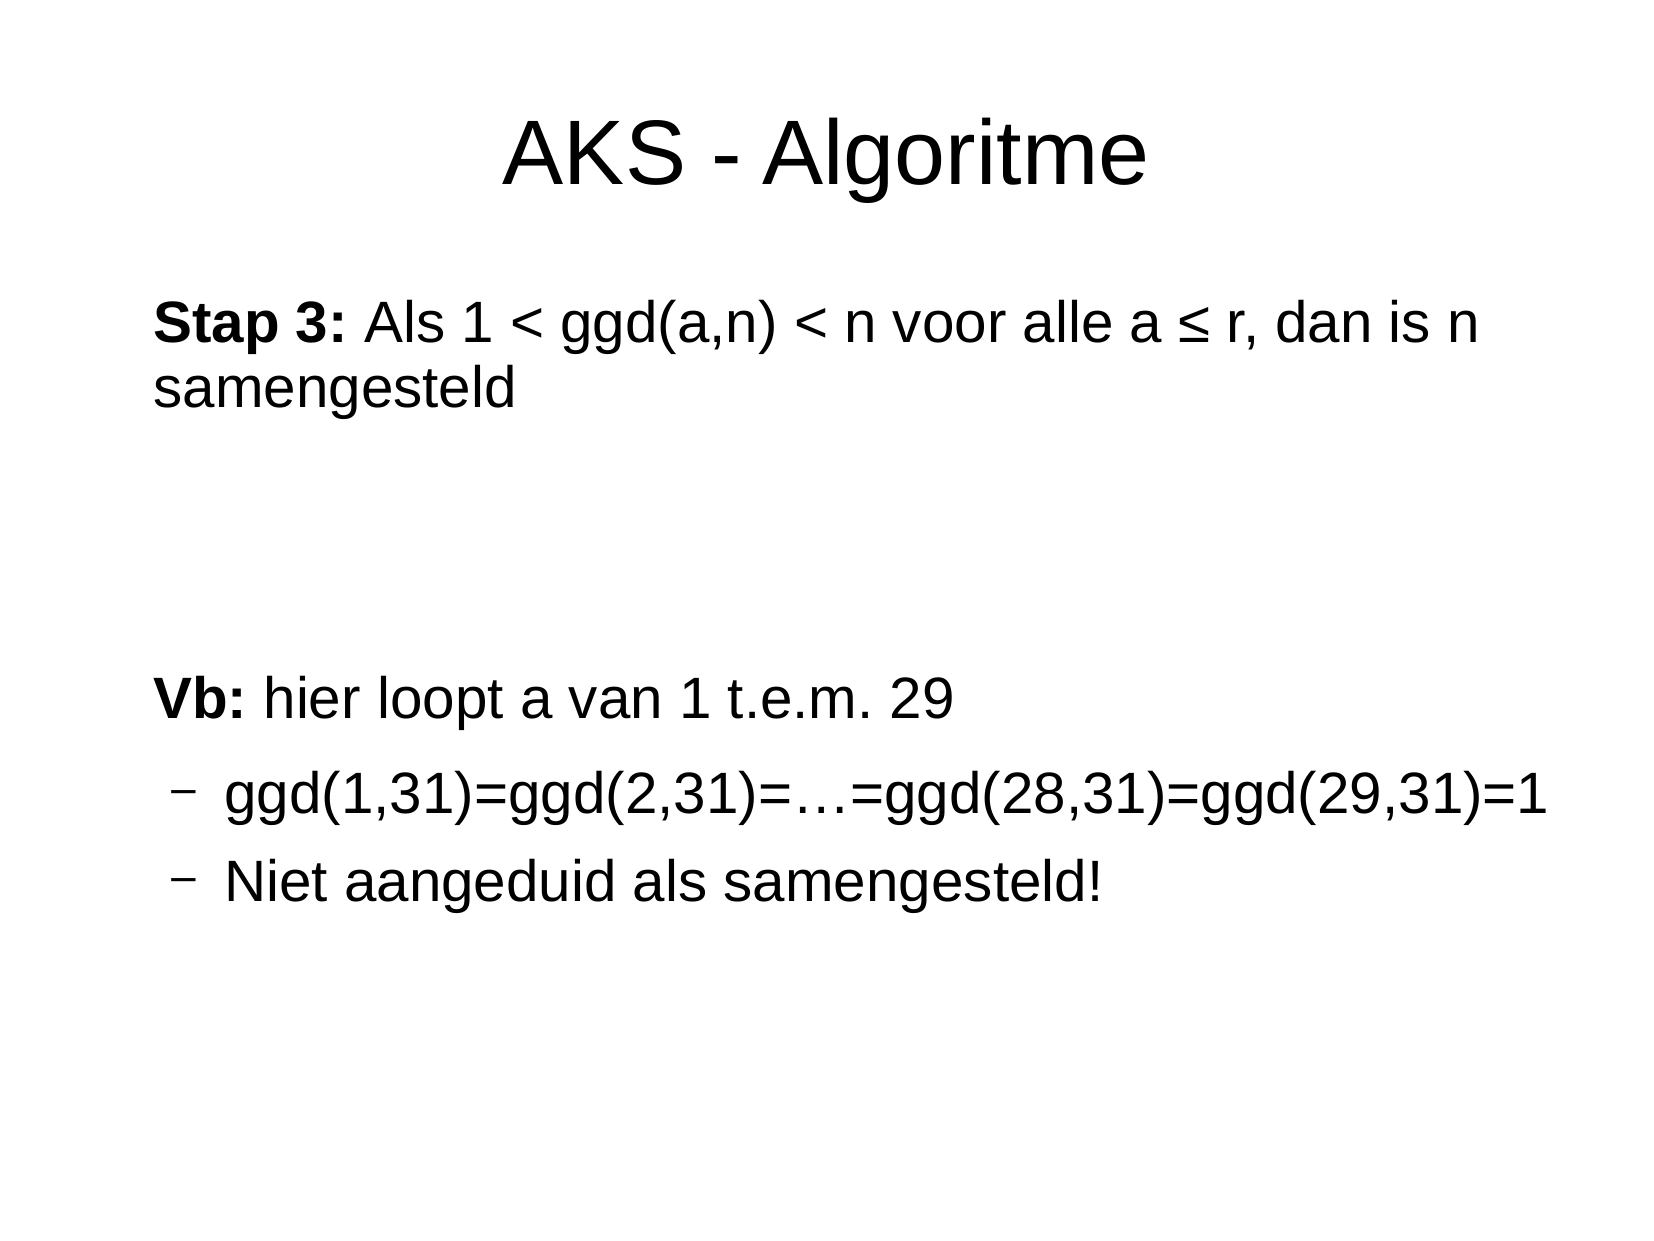

# AKS - Algoritme
Stap 3: Als 1 < ggd(a,n) < n voor alle a ≤ r, dan is n samengesteld
Vb: hier loopt a van 1 t.e.m. 29
ggd(1,31)=ggd(2,31)=…=ggd(28,31)=ggd(29,31)=1
Niet aangeduid als samengesteld!